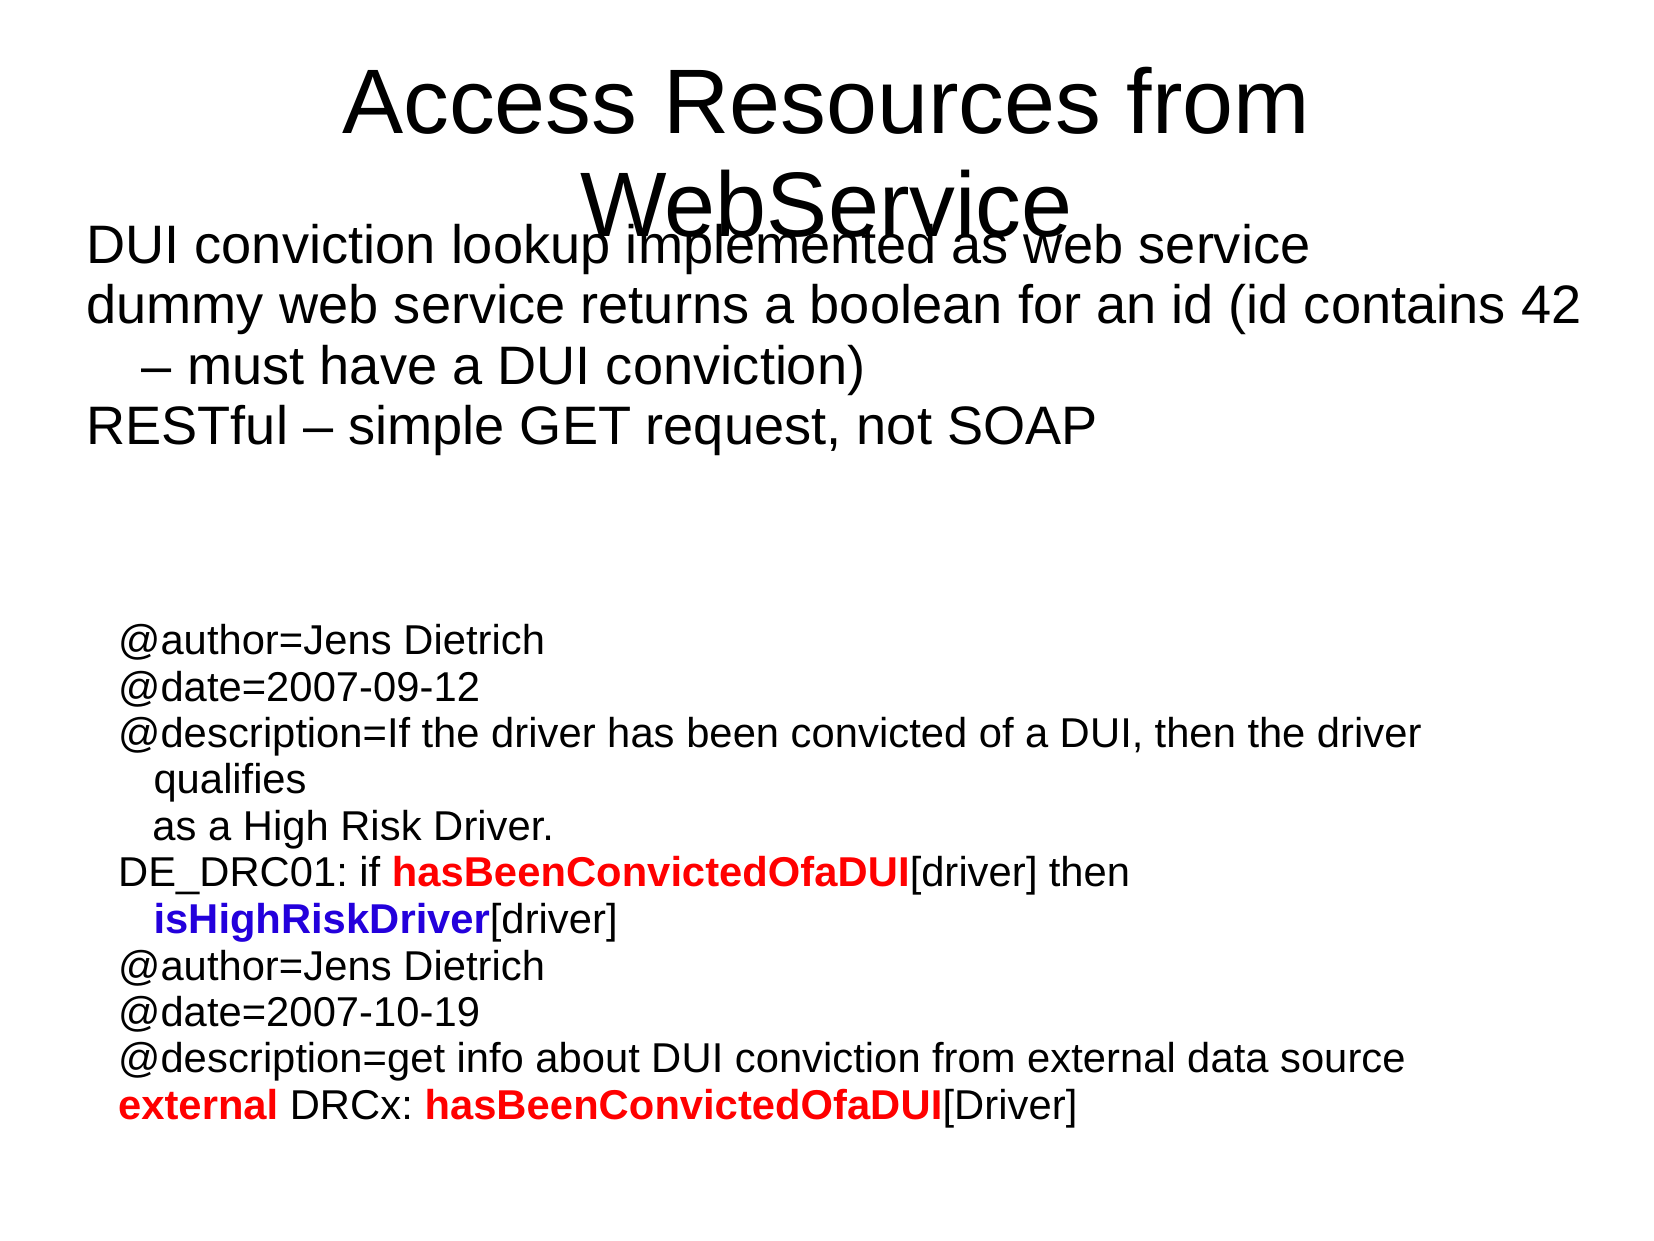

# Access Resources from WebService
DUI conviction lookup implemented as web service
dummy web service returns a boolean for an id (id contains 42 – must have a DUI conviction)
RESTful – simple GET request, not SOAP
@author=Jens Dietrich
@date=2007-09-12
@description=If the driver has been convicted of a DUI, then the driver qualifies
 as a High Risk Driver.
DE_DRC01: if hasBeenConvictedOfaDUI[driver] then isHighRiskDriver[driver]
@author=Jens Dietrich
@date=2007-10-19
@description=get info about DUI conviction from external data source
external DRCx: hasBeenConvictedOfaDUI[Driver]